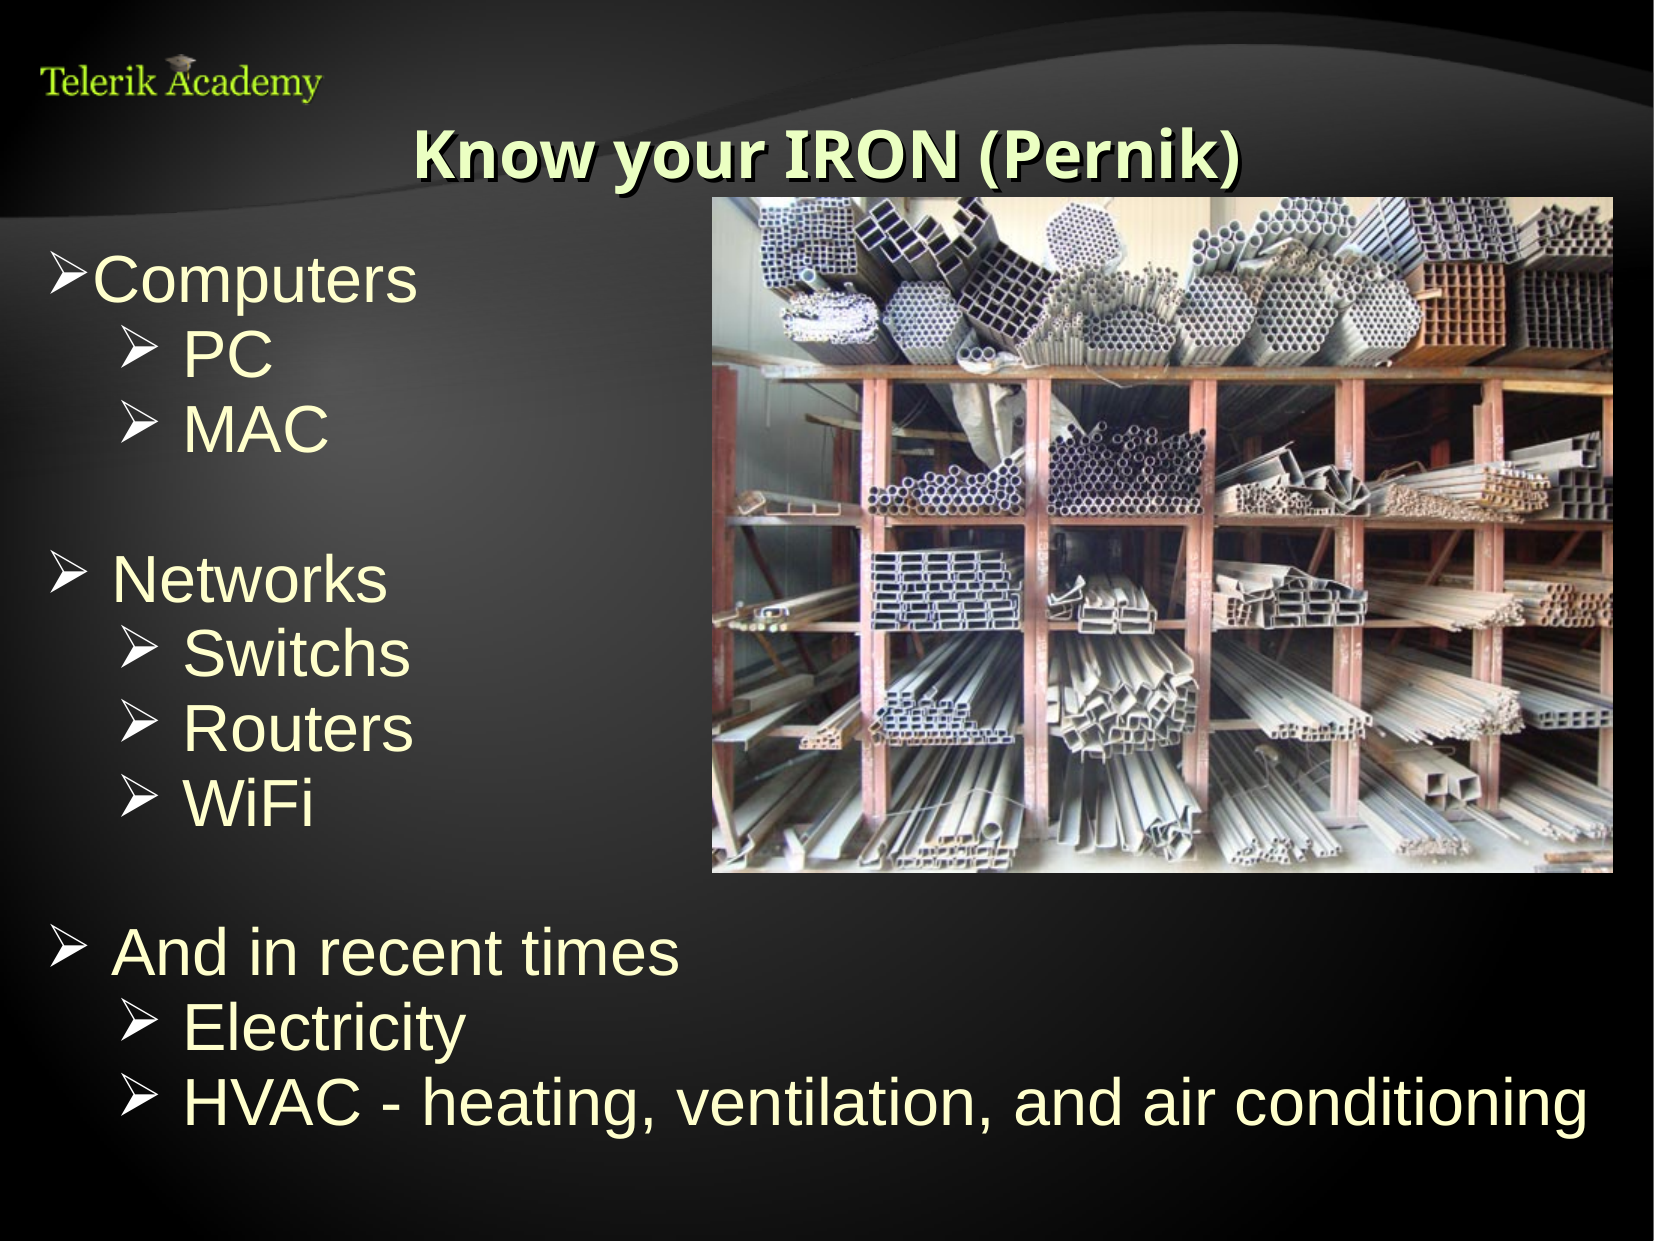

# Know your IRON (Pernik)
Computers
 PC
 MAC
 Networks
 Switchs
 Routers
 WiFi
 And in recent times
 Electricity
 HVAC - heating, ventilation, and air conditioning